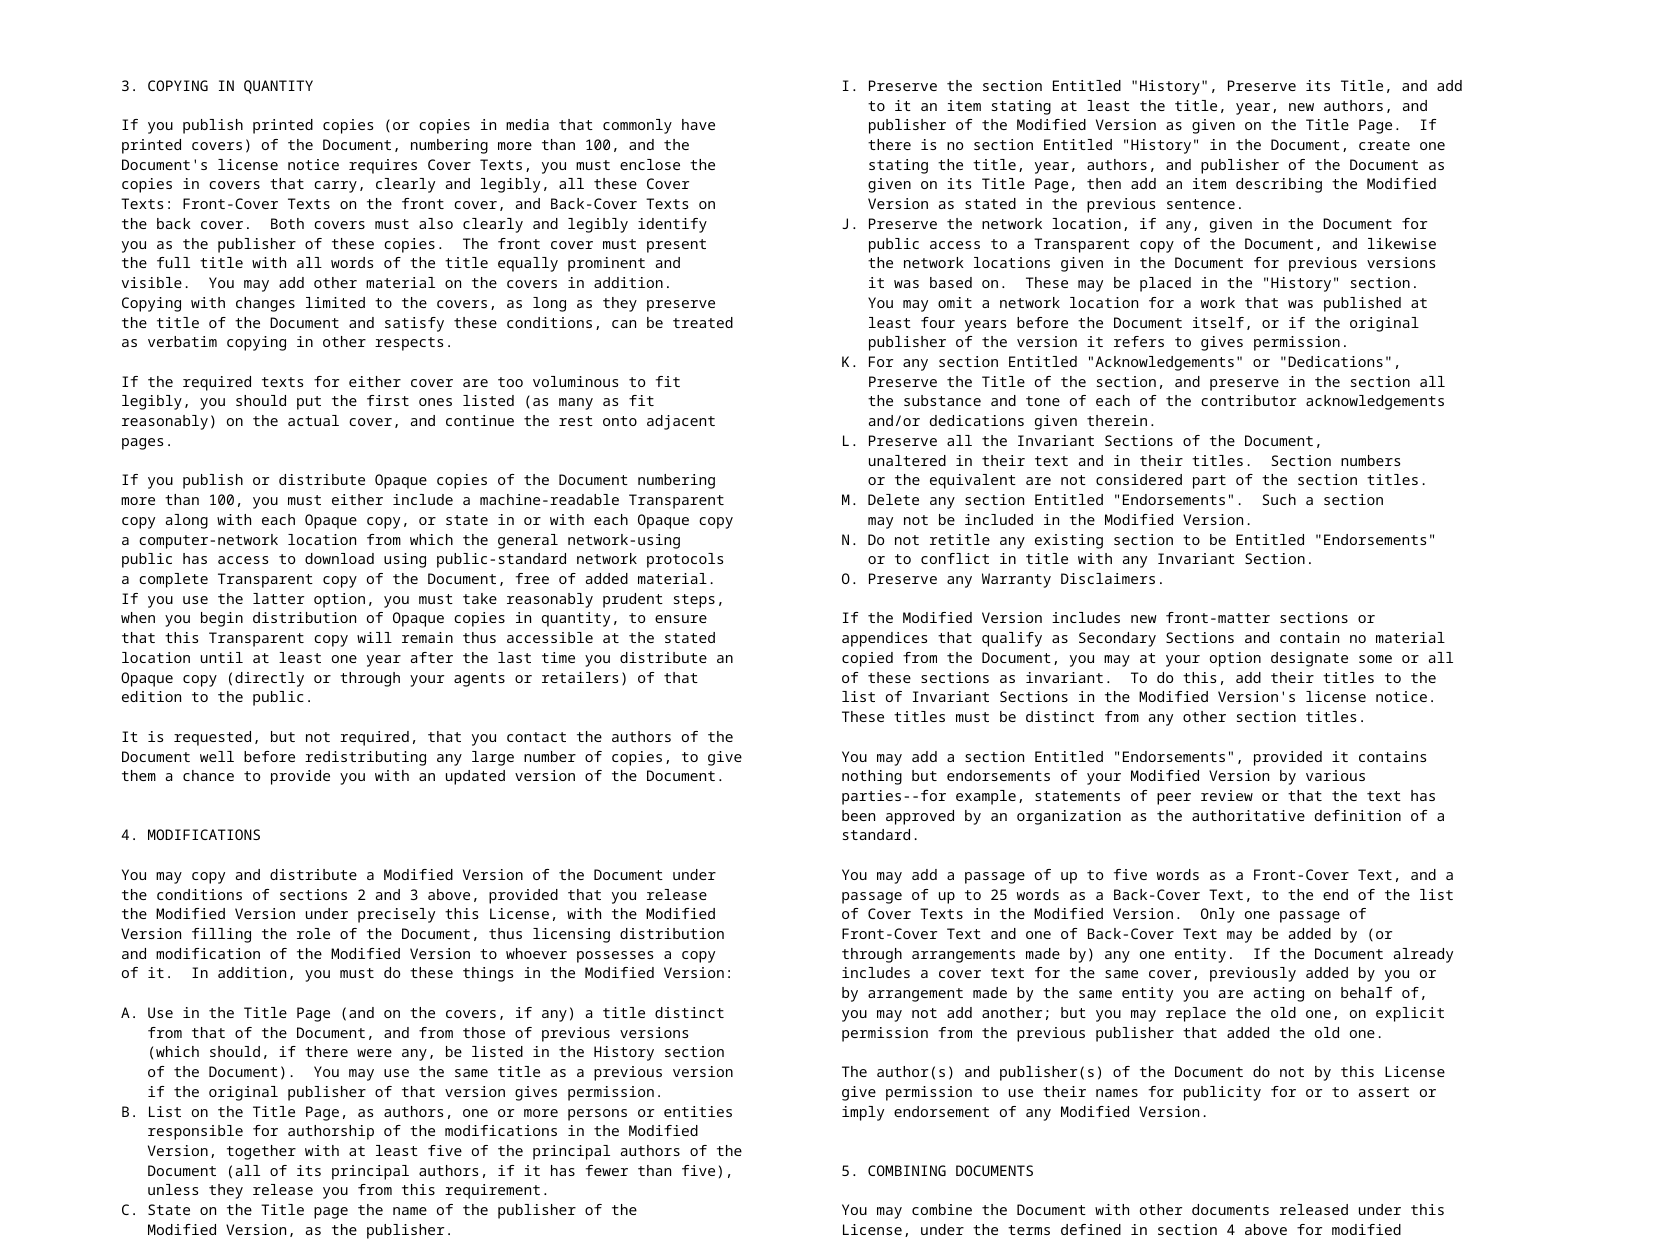

3. COPYING IN QUANTITY
If you publish printed copies (or copies in media that commonly have
printed covers) of the Document, numbering more than 100, and the
Document's license notice requires Cover Texts, you must enclose the
copies in covers that carry, clearly and legibly, all these Cover
Texts: Front-Cover Texts on the front cover, and Back-Cover Texts on
the back cover. Both covers must also clearly and legibly identify
you as the publisher of these copies. The front cover must present
the full title with all words of the title equally prominent and
visible. You may add other material on the covers in addition.
Copying with changes limited to the covers, as long as they preserve
the title of the Document and satisfy these conditions, can be treated
as verbatim copying in other respects.
If the required texts for either cover are too voluminous to fit
legibly, you should put the first ones listed (as many as fit
reasonably) on the actual cover, and continue the rest onto adjacent
pages.
If you publish or distribute Opaque copies of the Document numbering
more than 100, you must either include a machine-readable Transparent
copy along with each Opaque copy, or state in or with each Opaque copy
a computer-network location from which the general network-using
public has access to download using public-standard network protocols
a complete Transparent copy of the Document, free of added material.
If you use the latter option, you must take reasonably prudent steps,
when you begin distribution of Opaque copies in quantity, to ensure
that this Transparent copy will remain thus accessible at the stated
location until at least one year after the last time you distribute an
Opaque copy (directly or through your agents or retailers) of that
edition to the public.
It is requested, but not required, that you contact the authors of the
Document well before redistributing any large number of copies, to give
them a chance to provide you with an updated version of the Document.
4. MODIFICATIONS
You may copy and distribute a Modified Version of the Document under
the conditions of sections 2 and 3 above, provided that you release
the Modified Version under precisely this License, with the Modified
Version filling the role of the Document, thus licensing distribution
and modification of the Modified Version to whoever possesses a copy
of it. In addition, you must do these things in the Modified Version:
A. Use in the Title Page (and on the covers, if any) a title distinct
 from that of the Document, and from those of previous versions
 (which should, if there were any, be listed in the History section
 of the Document). You may use the same title as a previous version
 if the original publisher of that version gives permission.
B. List on the Title Page, as authors, one or more persons or entities
 responsible for authorship of the modifications in the Modified
 Version, together with at least five of the principal authors of the
 Document (all of its principal authors, if it has fewer than five),
 unless they release you from this requirement.
C. State on the Title page the name of the publisher of the
 Modified Version, as the publisher.
D. Preserve all the copyright notices of the Document.
E. Add an appropriate copyright notice for your modifications
 adjacent to the other copyright notices.
F. Include, immediately after the copyright notices, a license notice
 giving the public permission to use the Modified Version under the
 terms of this License, in the form shown in the Addendum below.
G. Preserve in that license notice the full lists of Invariant Sections
 and required Cover Texts given in the Document's license notice.
H. Include an unaltered copy of this License.
I. Preserve the section Entitled "History", Preserve its Title, and add
 to it an item stating at least the title, year, new authors, and
 publisher of the Modified Version as given on the Title Page. If
 there is no section Entitled "History" in the Document, create one
 stating the title, year, authors, and publisher of the Document as
 given on its Title Page, then add an item describing the Modified
 Version as stated in the previous sentence.
J. Preserve the network location, if any, given in the Document for
 public access to a Transparent copy of the Document, and likewise
 the network locations given in the Document for previous versions
 it was based on. These may be placed in the "History" section.
 You may omit a network location for a work that was published at
 least four years before the Document itself, or if the original
 publisher of the version it refers to gives permission.
K. For any section Entitled "Acknowledgements" or "Dedications",
 Preserve the Title of the section, and preserve in the section all
 the substance and tone of each of the contributor acknowledgements
 and/or dedications given therein.
L. Preserve all the Invariant Sections of the Document,
 unaltered in their text and in their titles. Section numbers
 or the equivalent are not considered part of the section titles.
M. Delete any section Entitled "Endorsements". Such a section
 may not be included in the Modified Version.
N. Do not retitle any existing section to be Entitled "Endorsements"
 or to conflict in title with any Invariant Section.
O. Preserve any Warranty Disclaimers.
If the Modified Version includes new front-matter sections or
appendices that qualify as Secondary Sections and contain no material
copied from the Document, you may at your option designate some or all
of these sections as invariant. To do this, add their titles to the
list of Invariant Sections in the Modified Version's license notice.
These titles must be distinct from any other section titles.
You may add a section Entitled "Endorsements", provided it contains
nothing but endorsements of your Modified Version by various
parties--for example, statements of peer review or that the text has
been approved by an organization as the authoritative definition of a
standard.
You may add a passage of up to five words as a Front-Cover Text, and a
passage of up to 25 words as a Back-Cover Text, to the end of the list
of Cover Texts in the Modified Version. Only one passage of
Front-Cover Text and one of Back-Cover Text may be added by (or
through arrangements made by) any one entity. If the Document already
includes a cover text for the same cover, previously added by you or
by arrangement made by the same entity you are acting on behalf of,
you may not add another; but you may replace the old one, on explicit
permission from the previous publisher that added the old one.
The author(s) and publisher(s) of the Document do not by this License
give permission to use their names for publicity for or to assert or
imply endorsement of any Modified Version.
5. COMBINING DOCUMENTS
You may combine the Document with other documents released under this
License, under the terms defined in section 4 above for modified
versions, provided that you include in the combination all of the
Invariant Sections of all of the original documents, unmodified, and
list them all as Invariant Sections of your combined work in its
license notice, and that you preserve all their Warranty Disclaimers.
The combined work need only contain one copy of this License, and
multiple identical Invariant Sections may be replaced with a single
copy. If there are multiple Invariant Sections with the same name but
different contents, make the title of each such section unique by